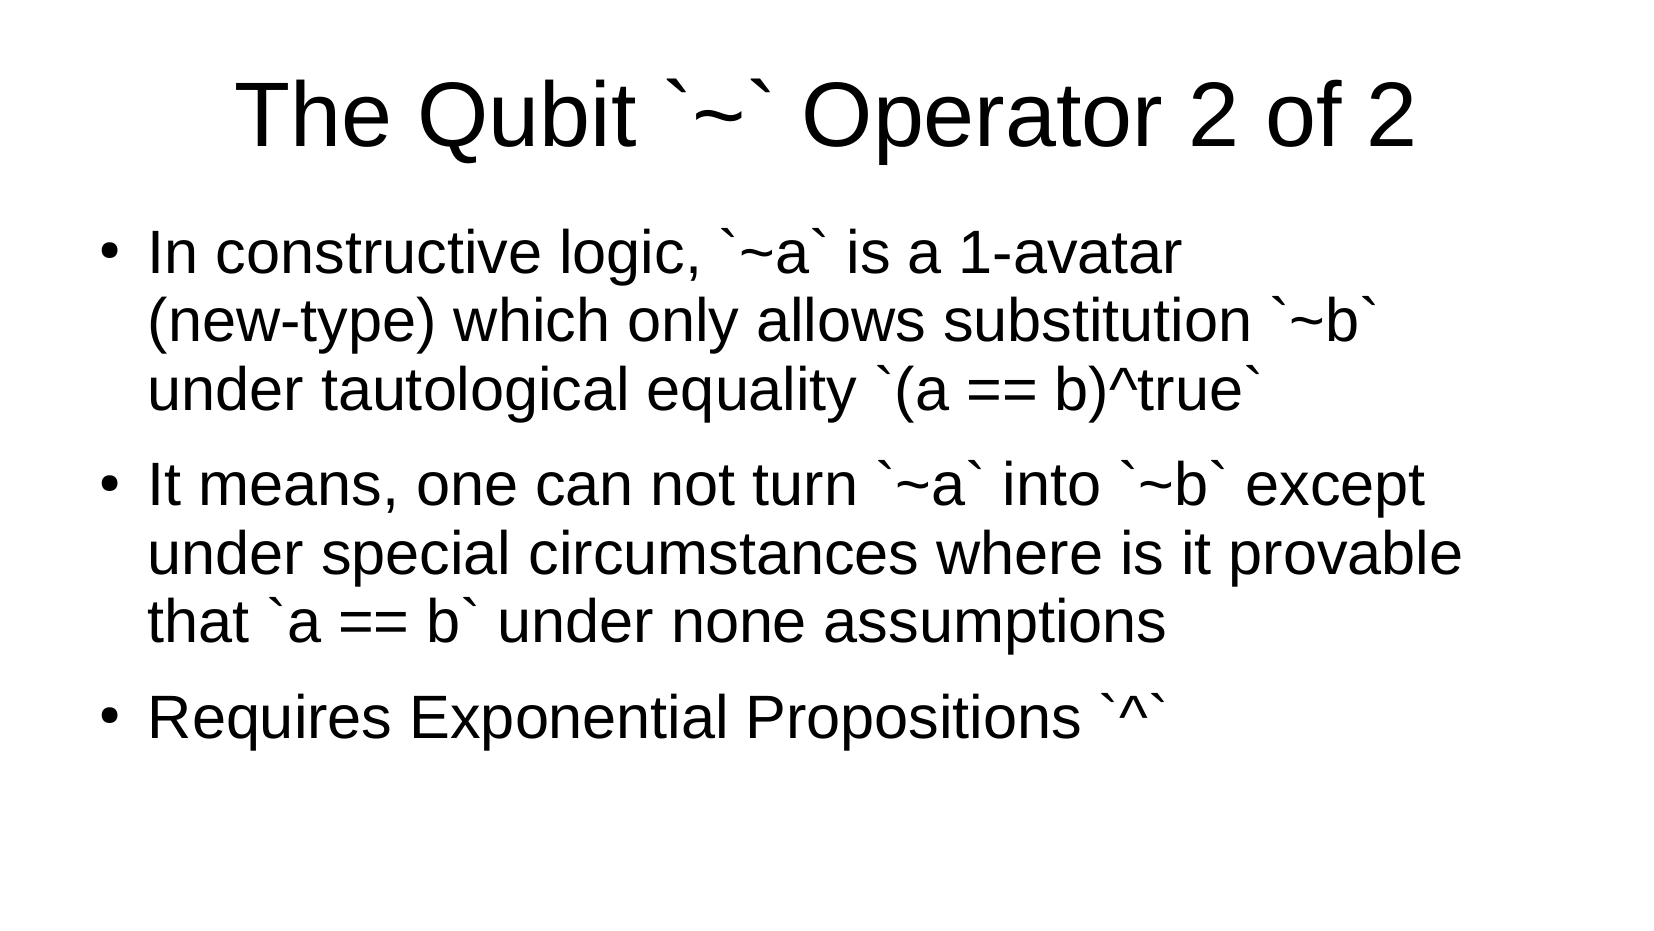

# The Qubit `~` Operator 2 of 2
In constructive logic, `~a` is a 1-avatar
(new-type) which only allows substitution `~b`
under tautological equality `(a == b)^true`
It means, one can not turn `~a` into `~b` except under special circumstances where is it provable that `a == b` under none assumptions
Requires Exponential Propositions `^`